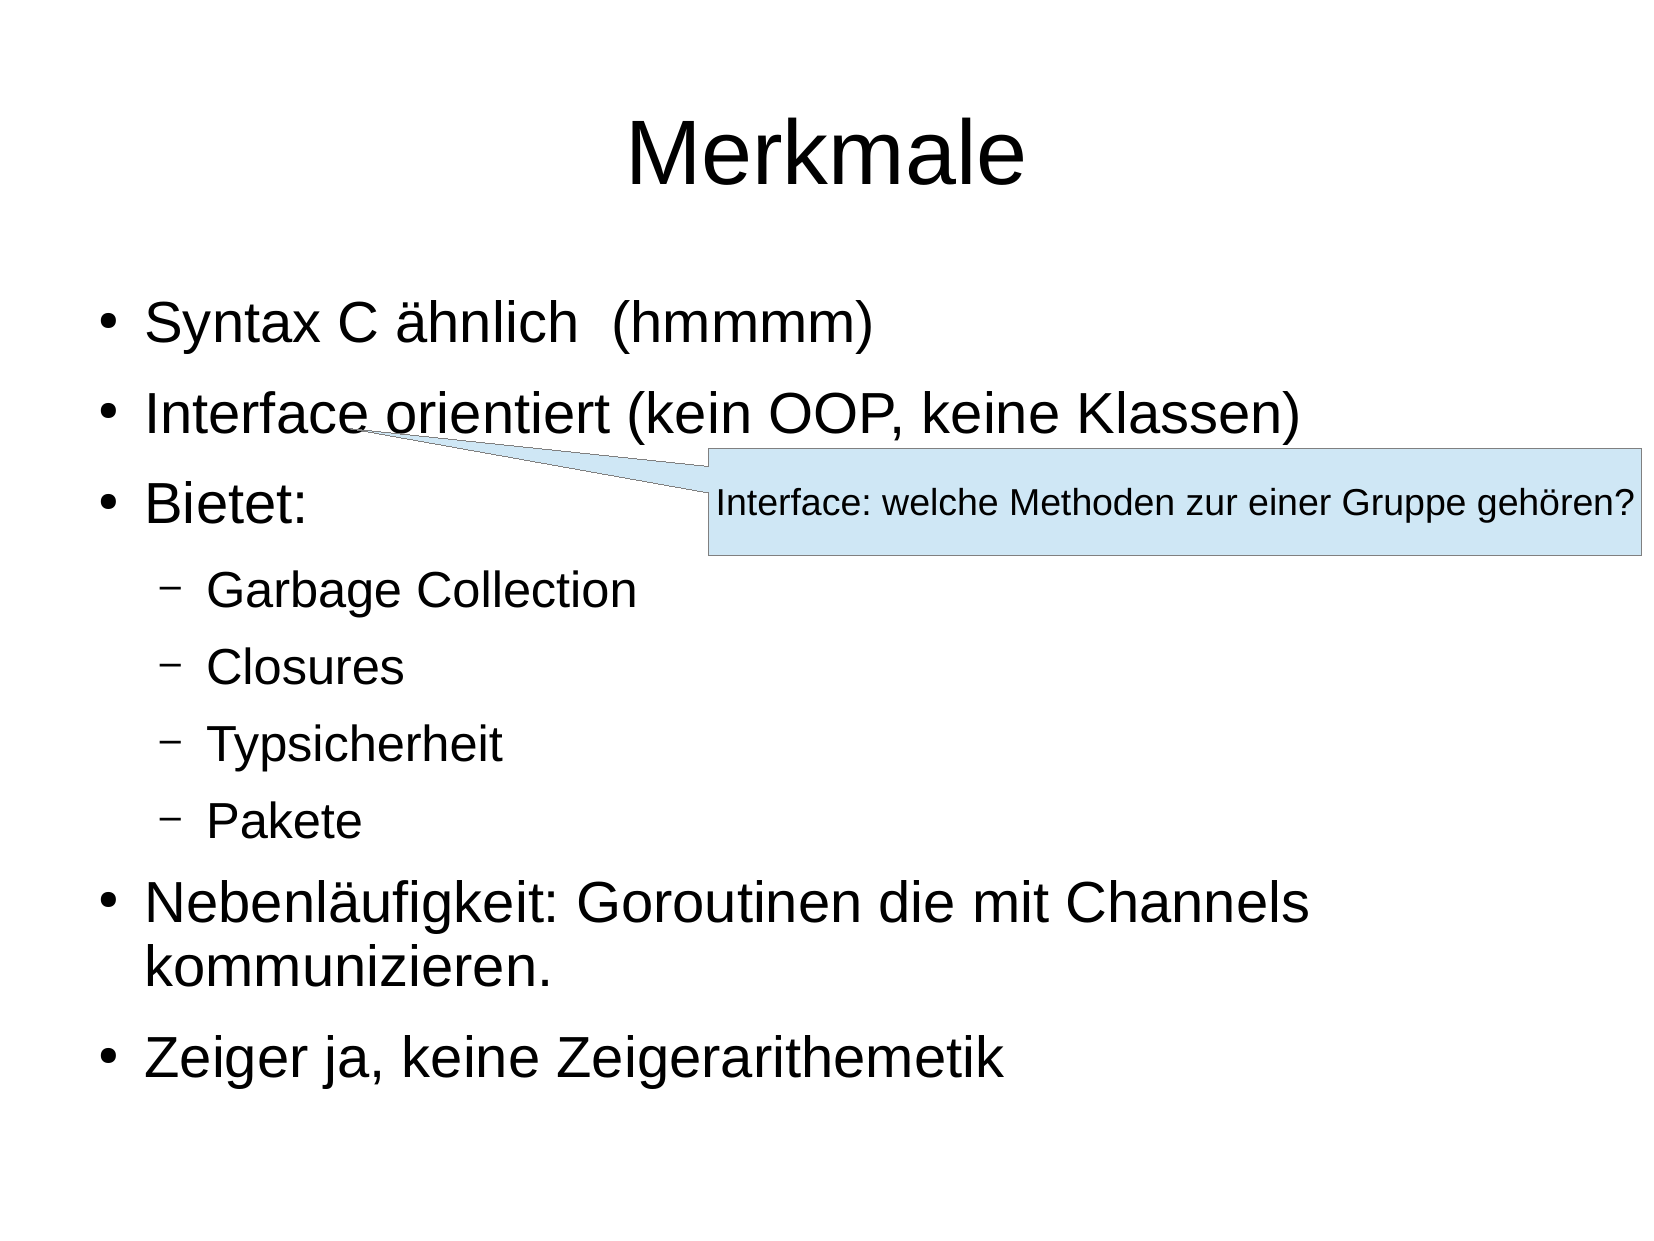

# Merkmale
Syntax C ähnlich (hmmmm)
Interface orientiert (kein OOP, keine Klassen)
Bietet:
Garbage Collection
Closures
Typsicherheit
Pakete
Nebenläufigkeit: Goroutinen die mit Channels kommunizieren.
Zeiger ja, keine Zeigerarithemetik
Interface: welche Methoden zur einer Gruppe gehören?